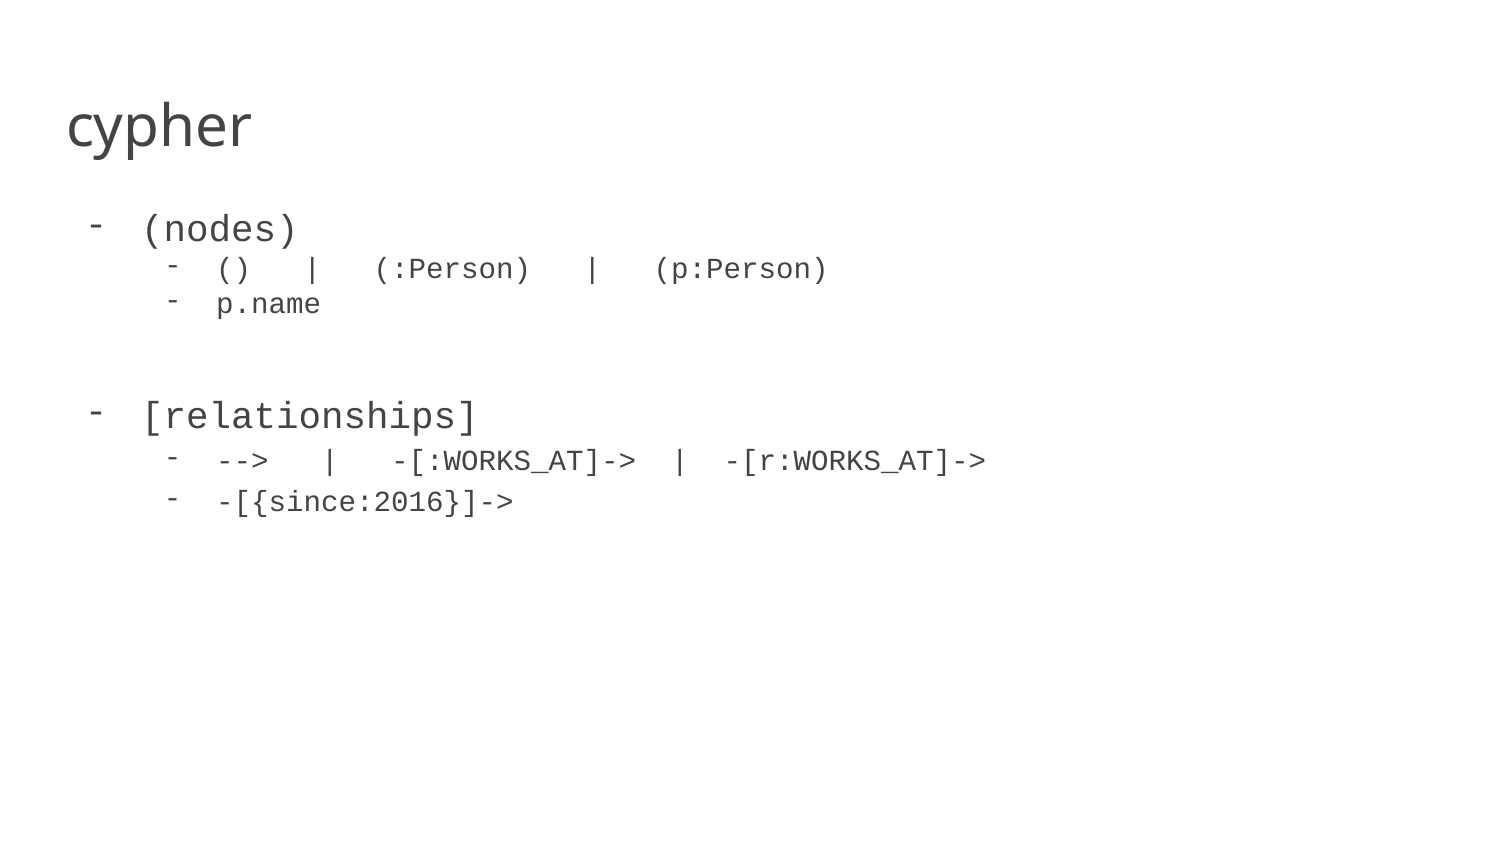

# cypher
(nodes)
() | (:Person) | (p:Person)
p.name
[relationships]
--> | -[:WORKS_AT]-> | -[r:WORKS_AT]->
-[{since:2016}]->